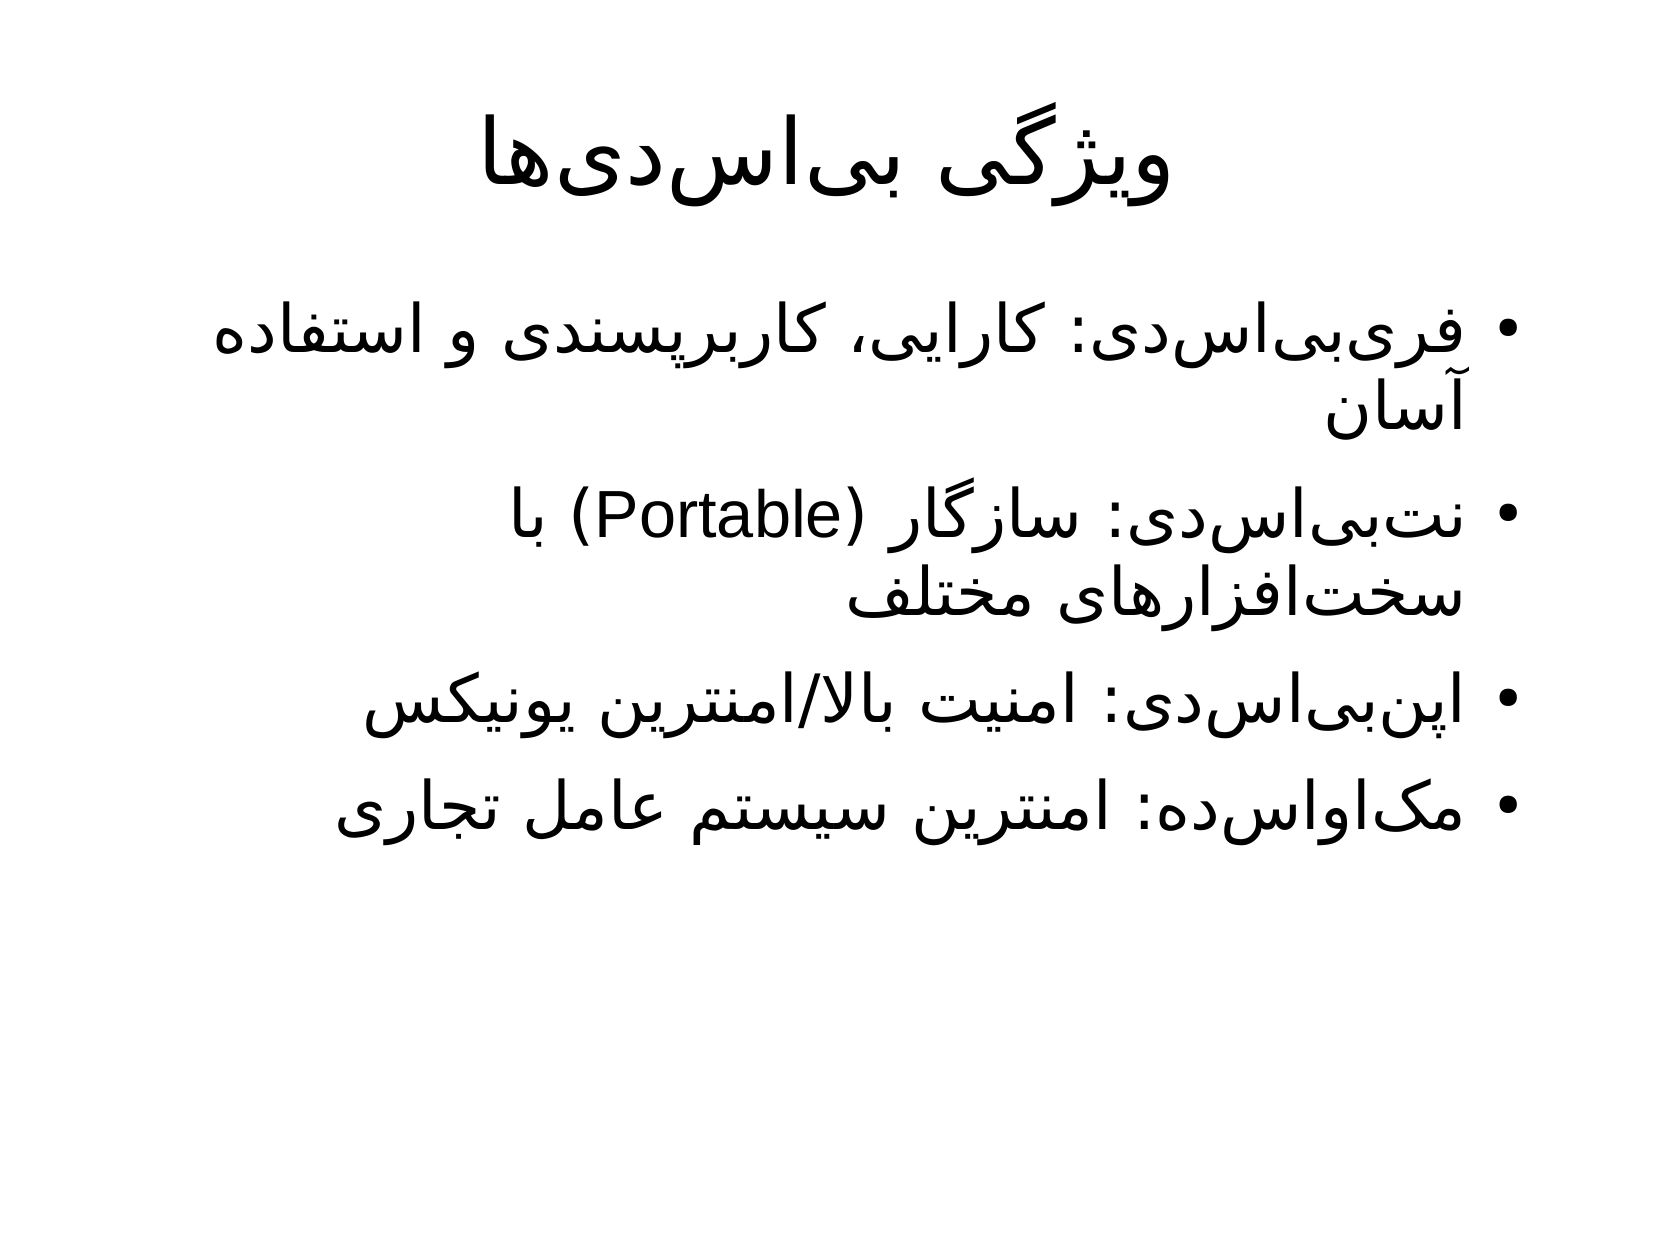

# ویژگی بی‌اس‌دی‌ها
فری‌بی‌اس‌دی: کارایی، کاربرپسندی و استفاده آسان
نت‌بی‌اس‌دی: سازگار (Portable) با سخت‌افزارهای مختلف
اپن‌بی‌اس‌دی: امنیت بالا/امنترین یونیکس
مک‌او‌اس‌ده: امنترین سیستم عامل تجاری